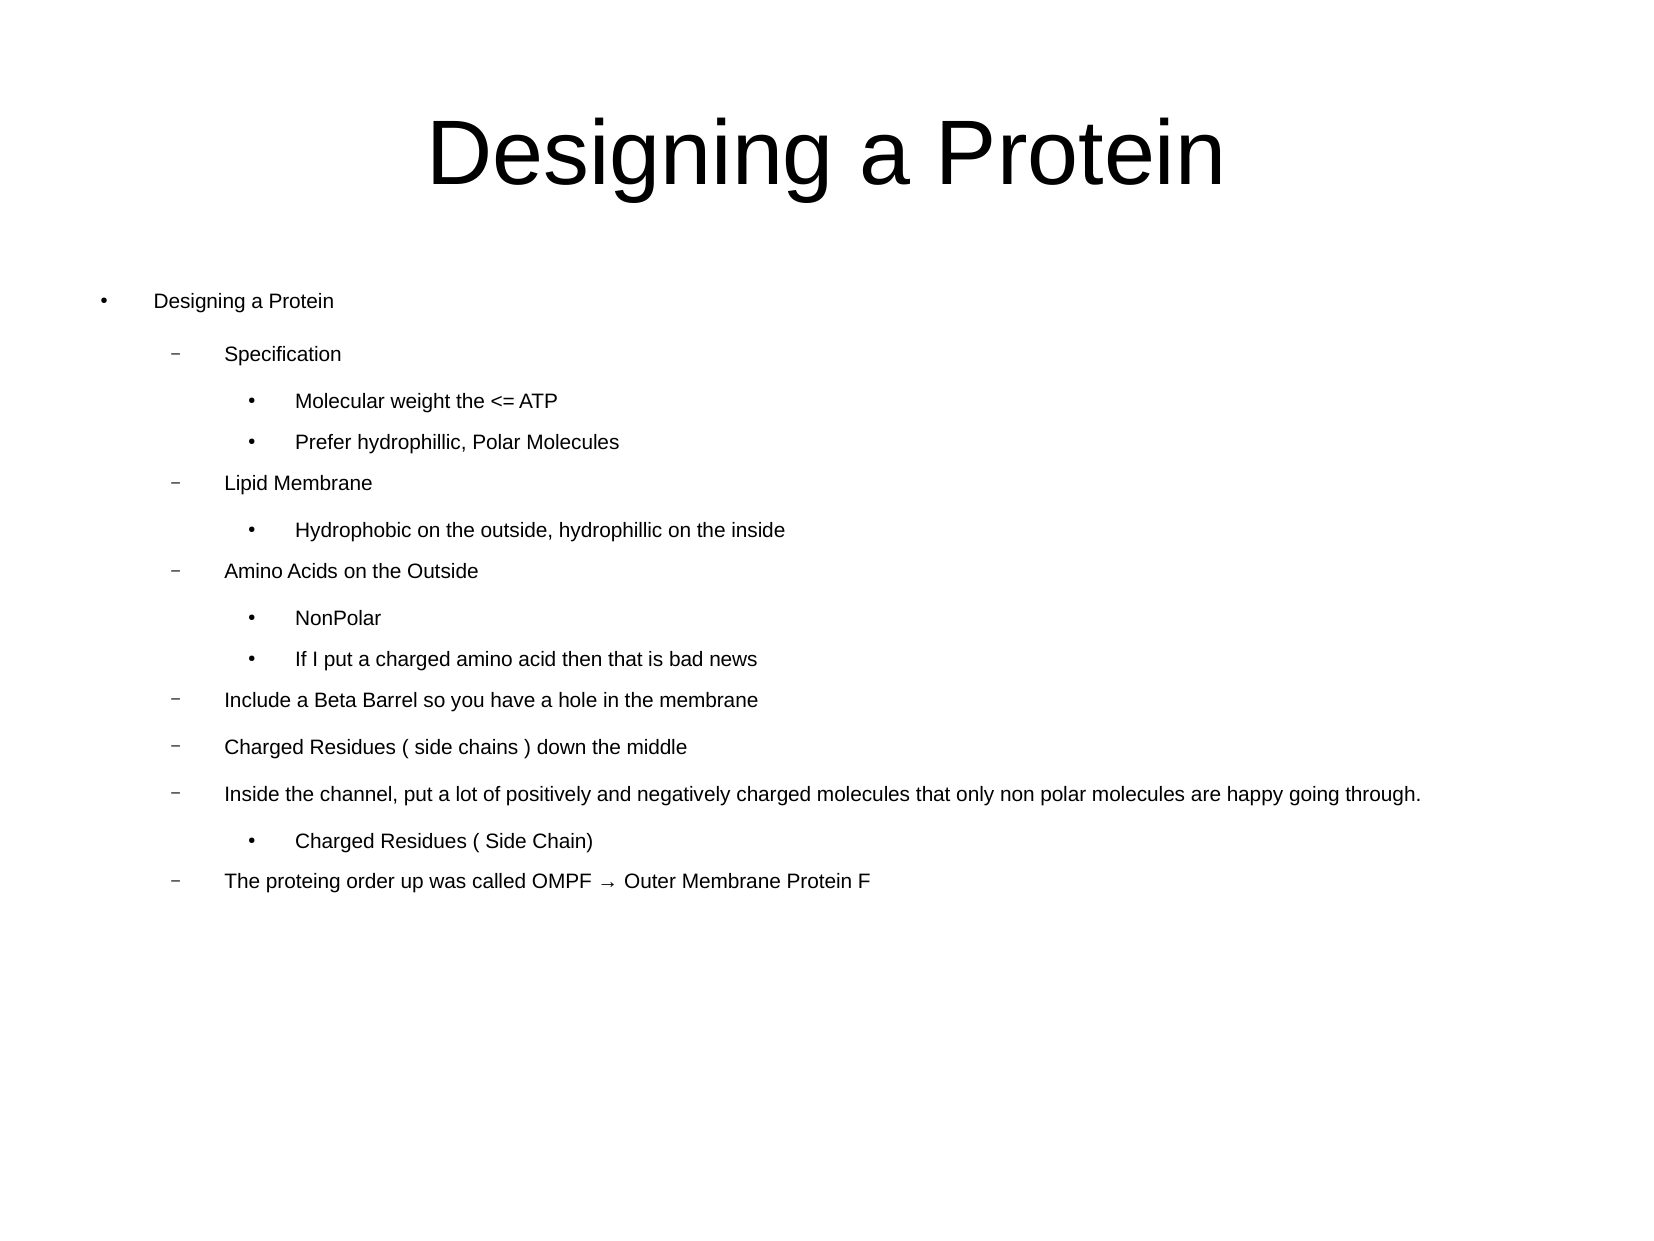

# Designing a Protein
Designing a Protein
Specification
Molecular weight the <= ATP
Prefer hydrophillic, Polar Molecules
Lipid Membrane
Hydrophobic on the outside, hydrophillic on the inside
Amino Acids on the Outside
NonPolar
If I put a charged amino acid then that is bad news
Include a Beta Barrel so you have a hole in the membrane
Charged Residues ( side chains ) down the middle
Inside the channel, put a lot of positively and negatively charged molecules that only non polar molecules are happy going through.
Charged Residues ( Side Chain)
The proteing order up was called OMPF → Outer Membrane Protein F